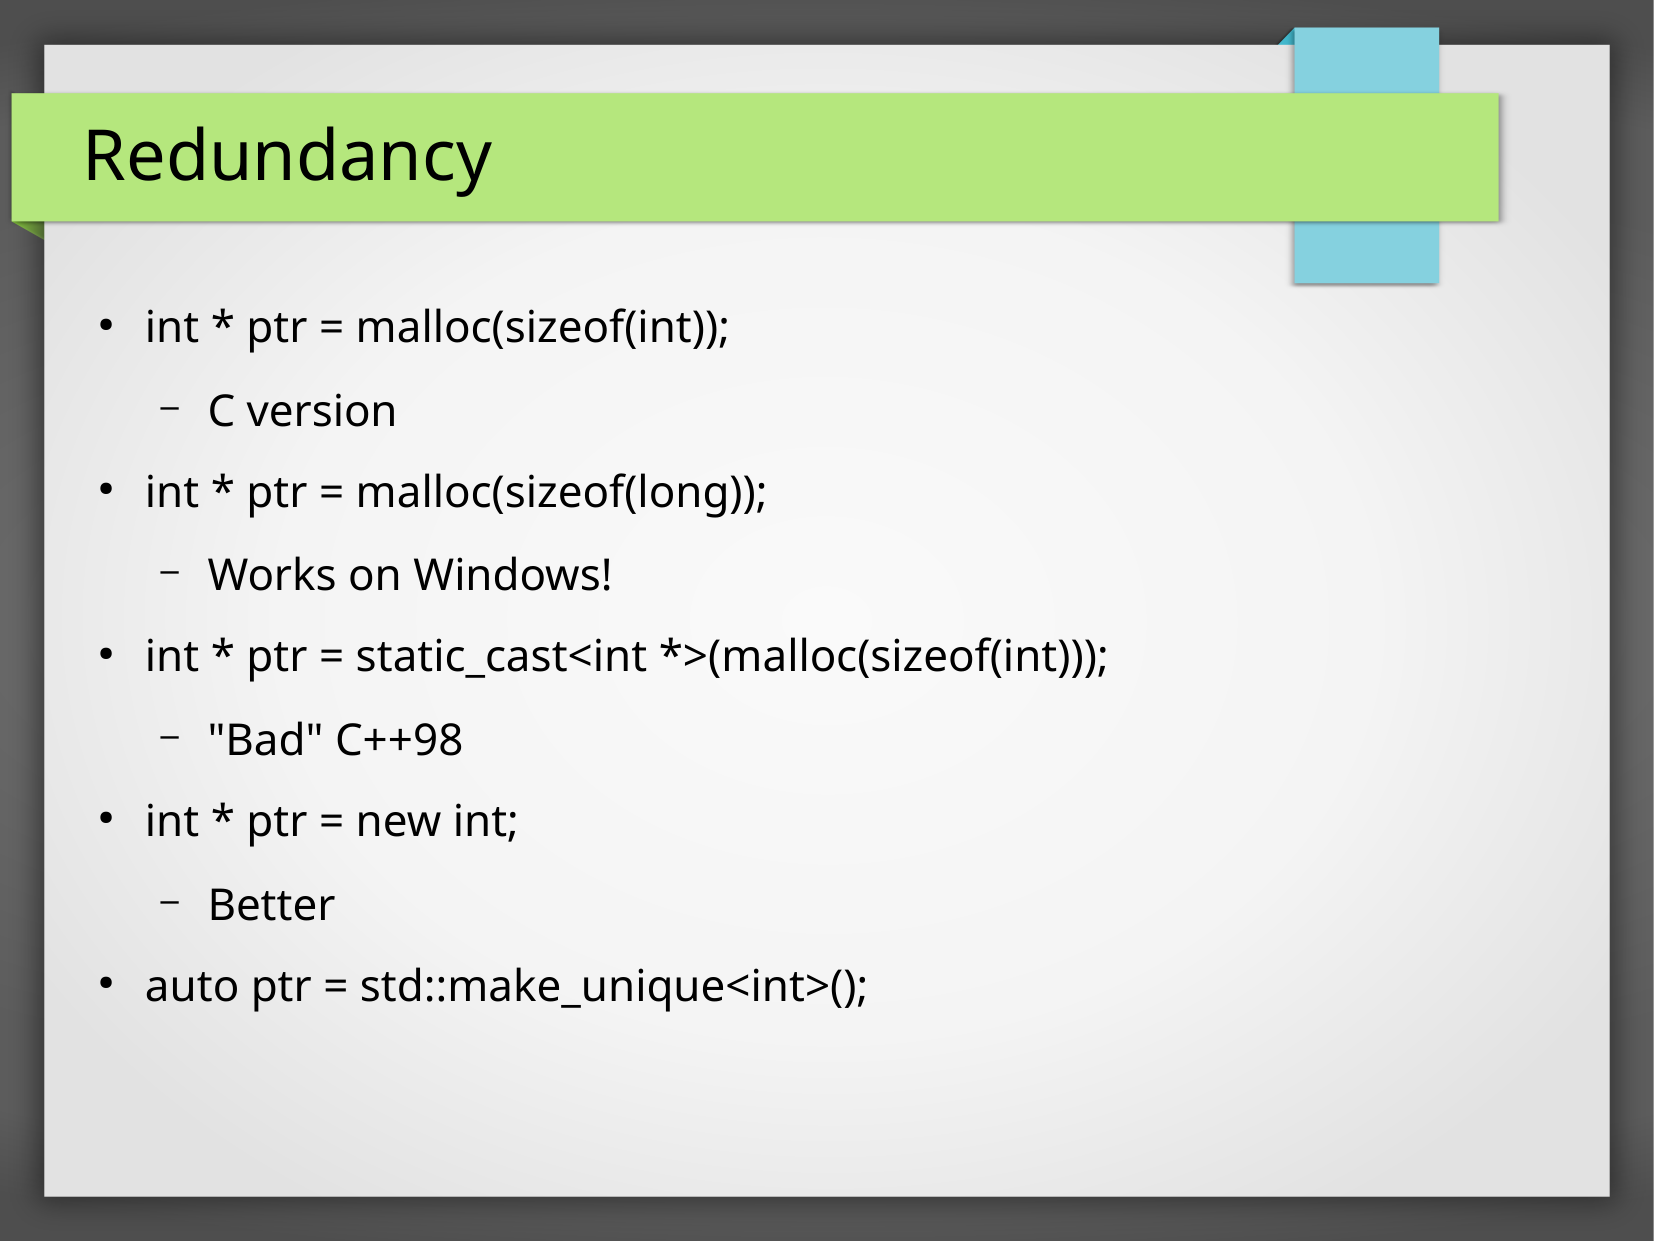

# Redundancy
int * ptr = malloc(sizeof(int));
C version
int * ptr = malloc(sizeof(long));
Works on Windows!
int * ptr = static_cast<int *>(malloc(sizeof(int)));
"Bad" C++98
int * ptr = new int;
Better
auto ptr = std::make_unique<int>();